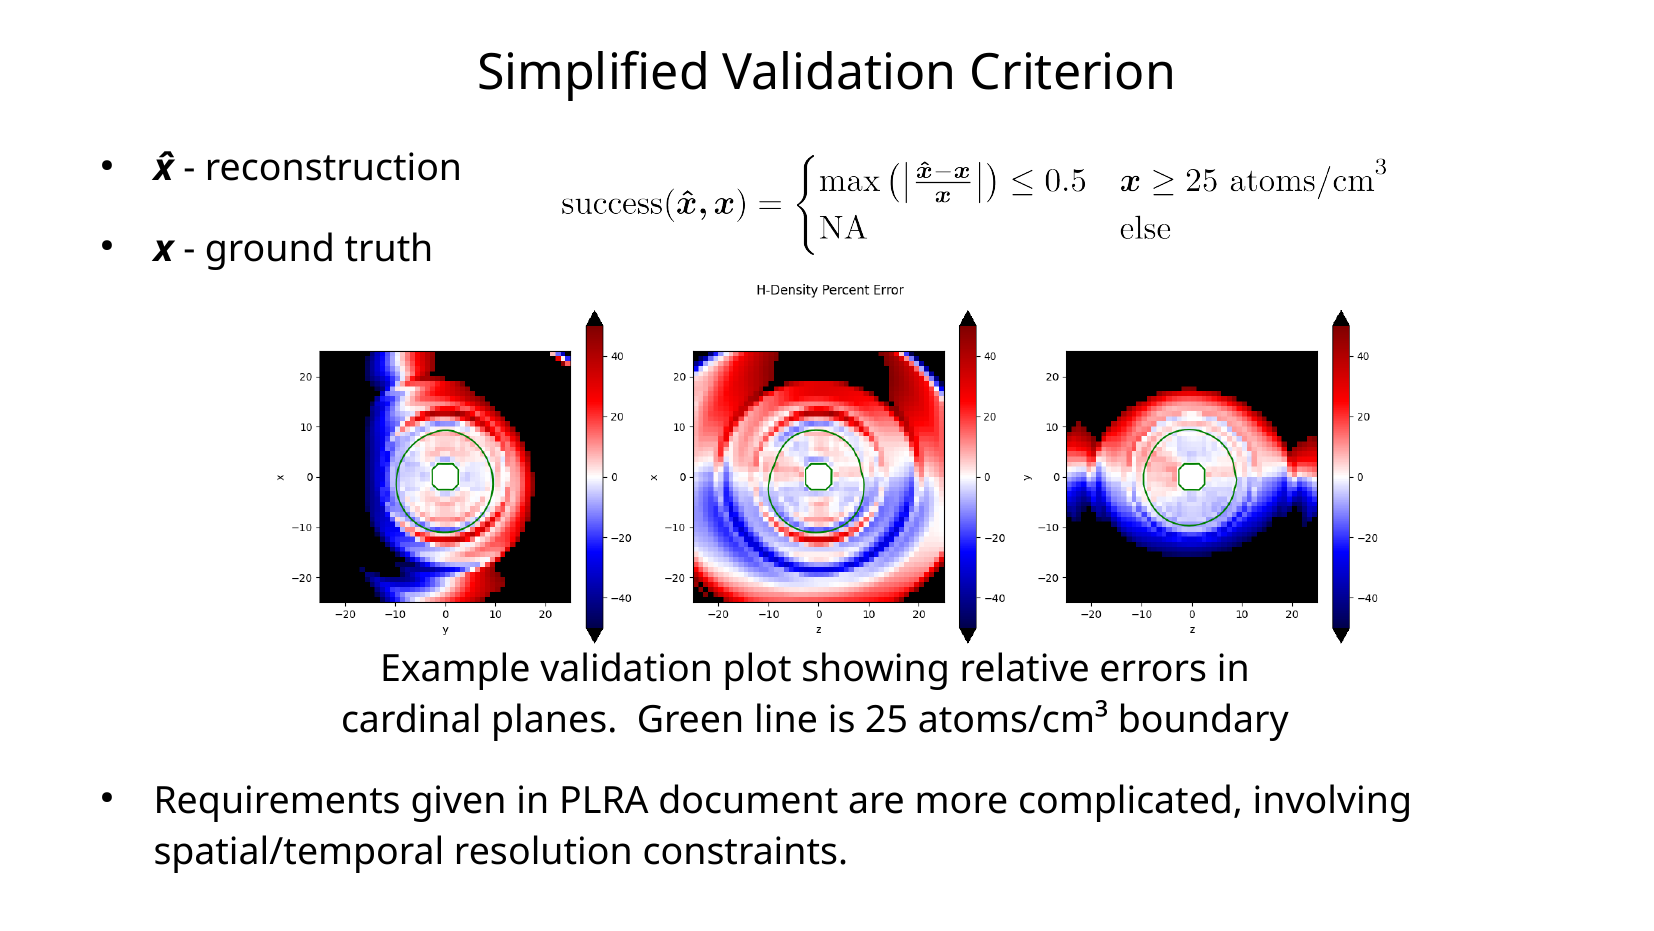

# Simplified Validation Criterion
x̂ - reconstruction
x - ground truth
Example validation plot showing relative errors in cardinal planes. Green line is 25 atoms/cm³ boundary
Requirements given in PLRA document are more complicated, involving spatial/temporal resolution constraints.